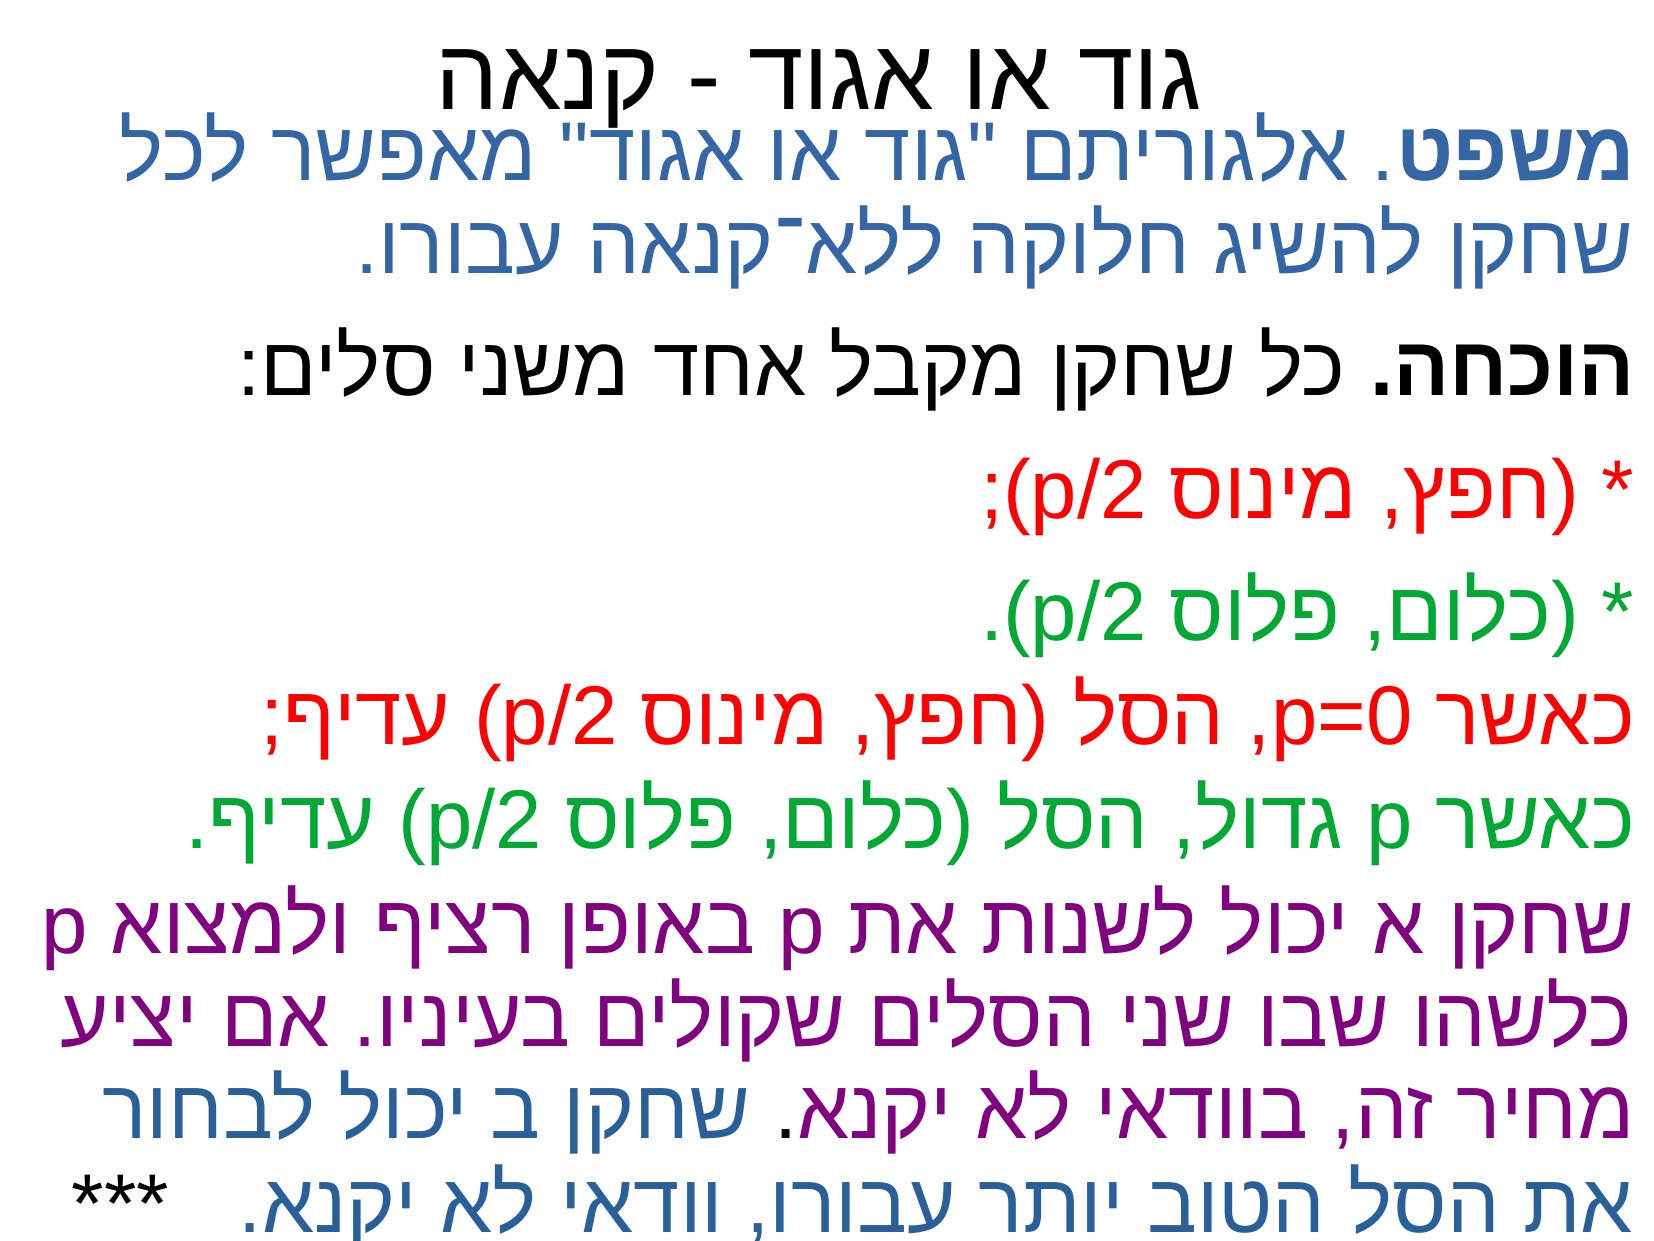

# גוד או אגוד - קנאה
משפט. אלגוריתם "גוד או אגוד" מאפשר לכל שחקן להשיג חלוקה ללא־קנאה עבורו.
הוכחה. כל שחקן מקבל אחד משני סלים:
* (חפץ, מינוס p/2);
* (כלום, פלוס p/2).
כאשר p=0, הסל (חפץ, מינוס p/2) עדיף;
כאשר p גדול, הסל (כלום, פלוס p/2) עדיף.
שחקן א יכול לשנות את p באופן רציף ולמצוא p כלשהו שבו שני הסלים שקולים בעיניו. אם יציע מחיר זה, בוודאי לא יקנא. שחקן ב יכול לבחור את הסל הטוב יותר עבורו, וודאי לא יקנא. ***